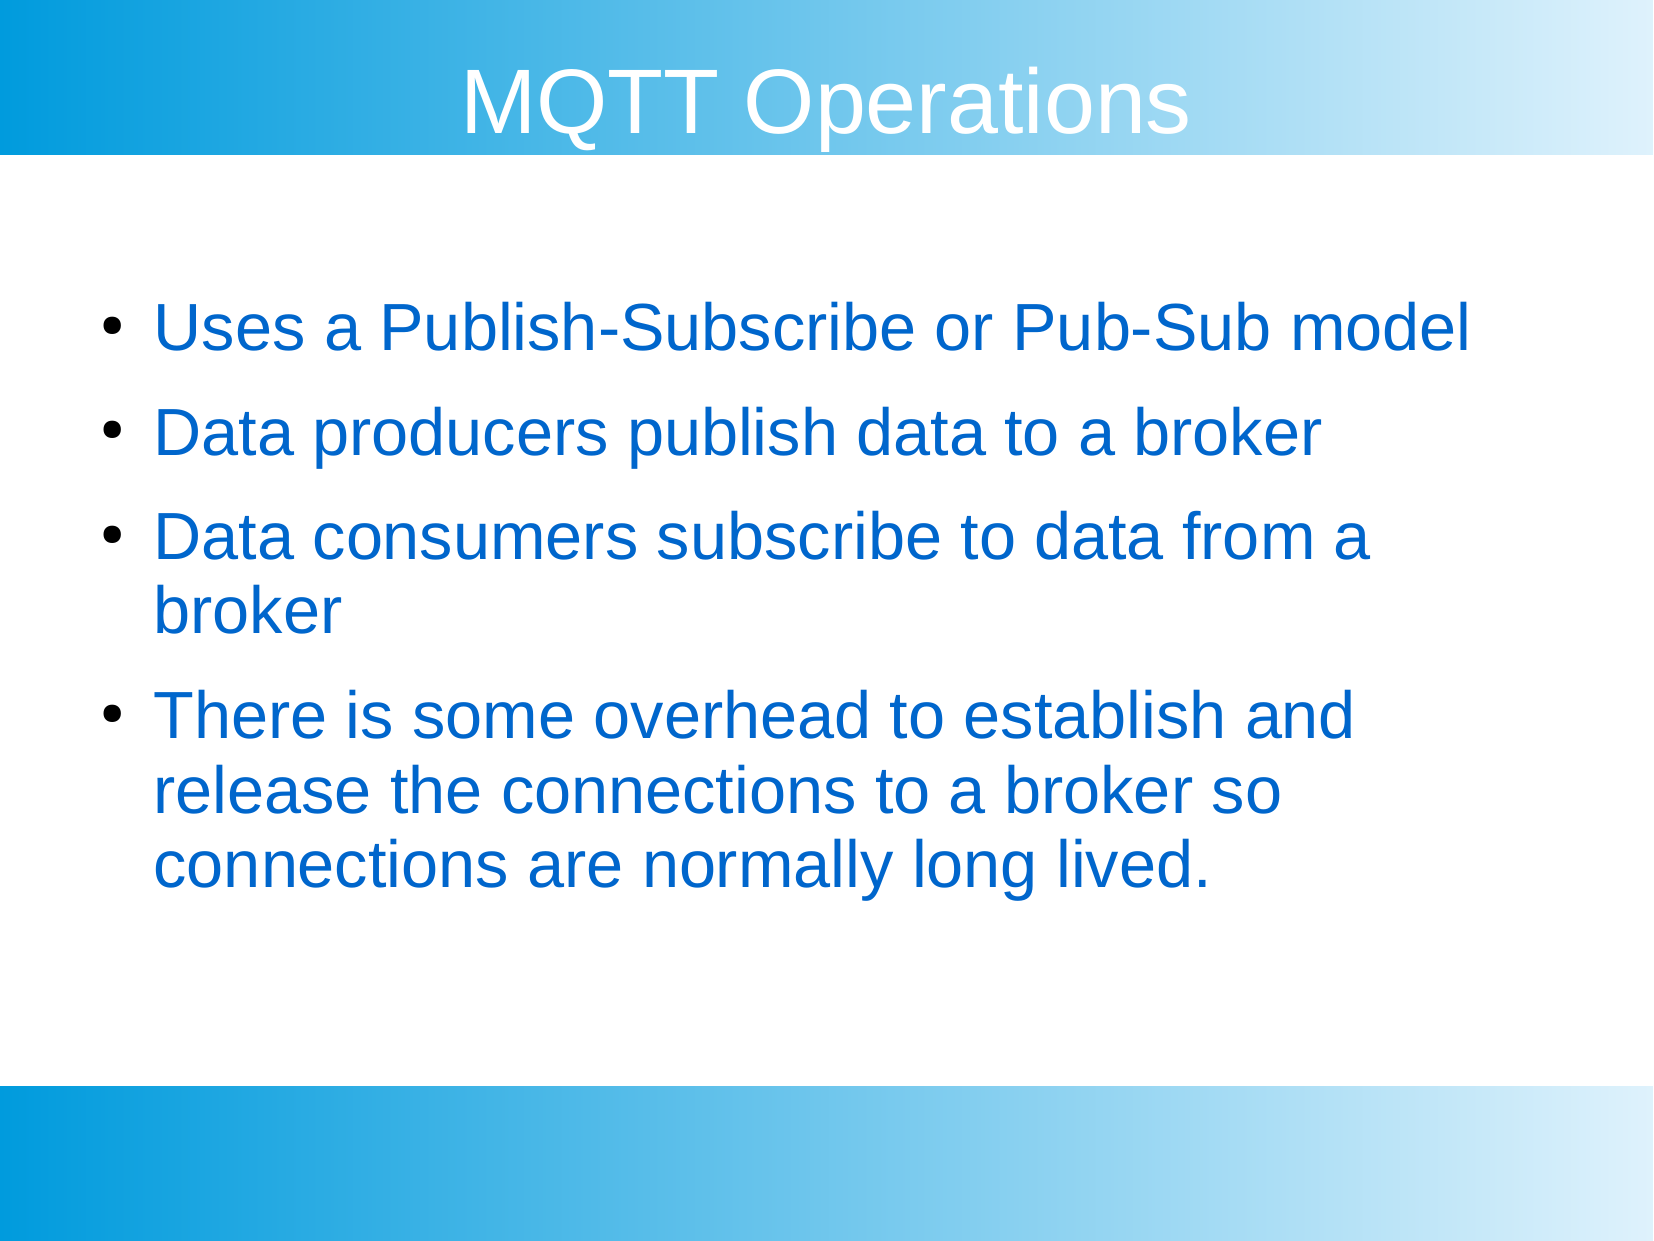

# MQTT Operations
Uses a Publish-Subscribe or Pub-Sub model
Data producers publish data to a broker
Data consumers subscribe to data from a broker
There is some overhead to establish and release the connections to a broker so connections are normally long lived.